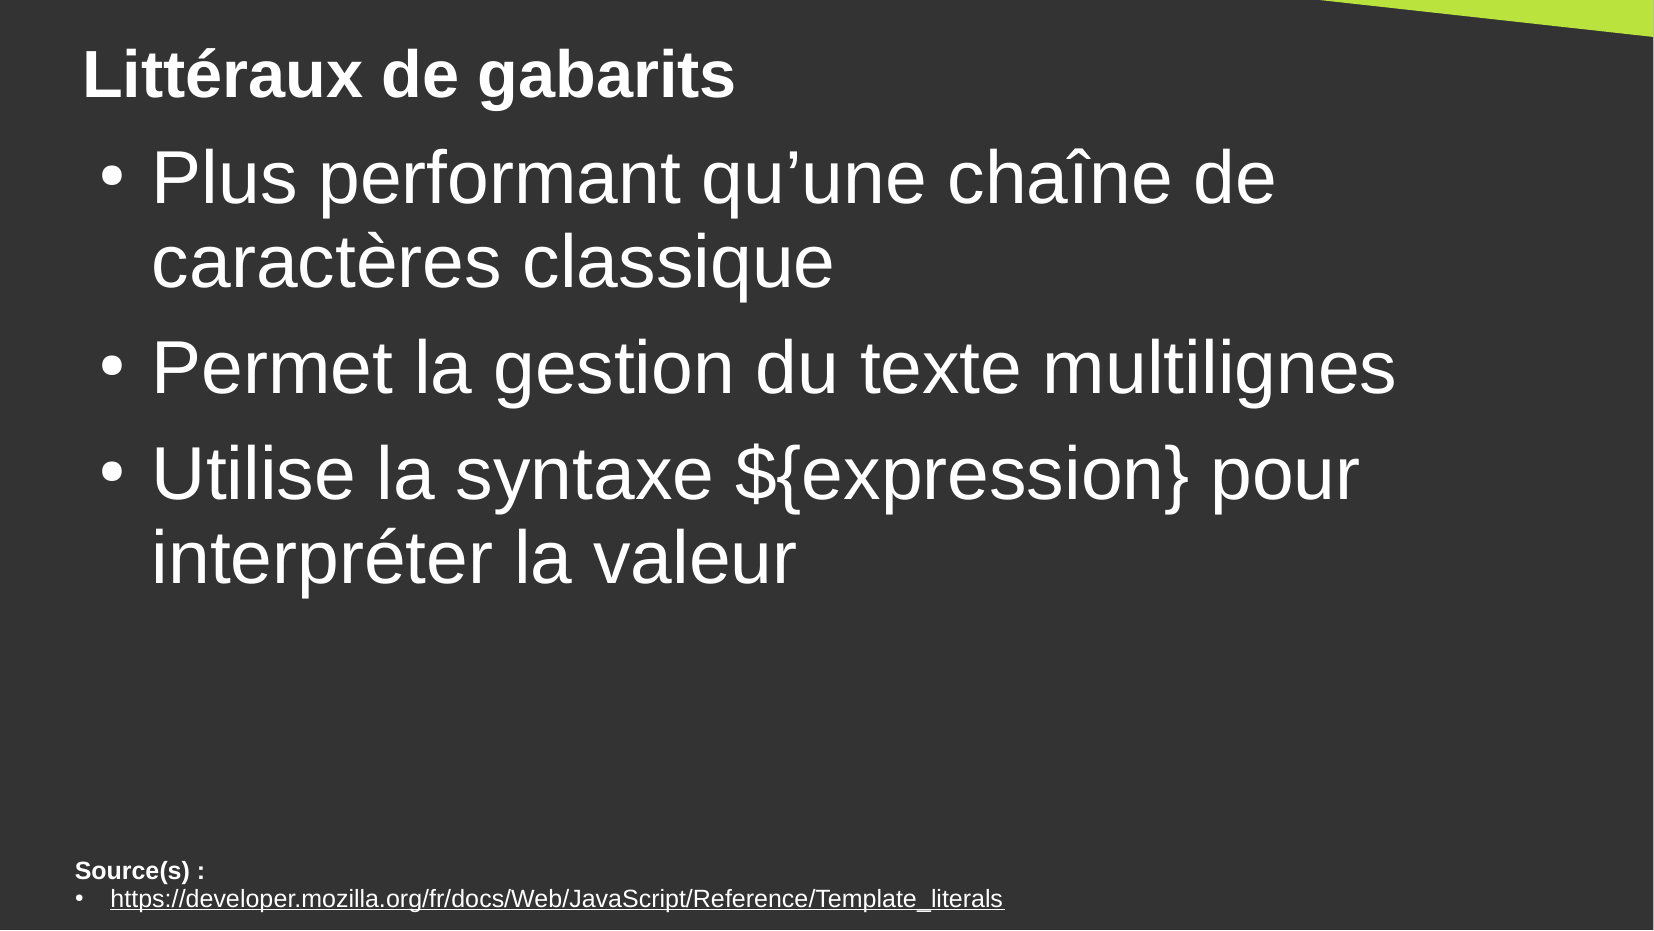

# Littéraux de gabarits
Plus performant qu’une chaîne de caractères classique
Permet la gestion du texte multilignes
Utilise la syntaxe ${expression} pour interpréter la valeur
Source(s) :
https://developer.mozilla.org/fr/docs/Web/JavaScript/Reference/Template_literals